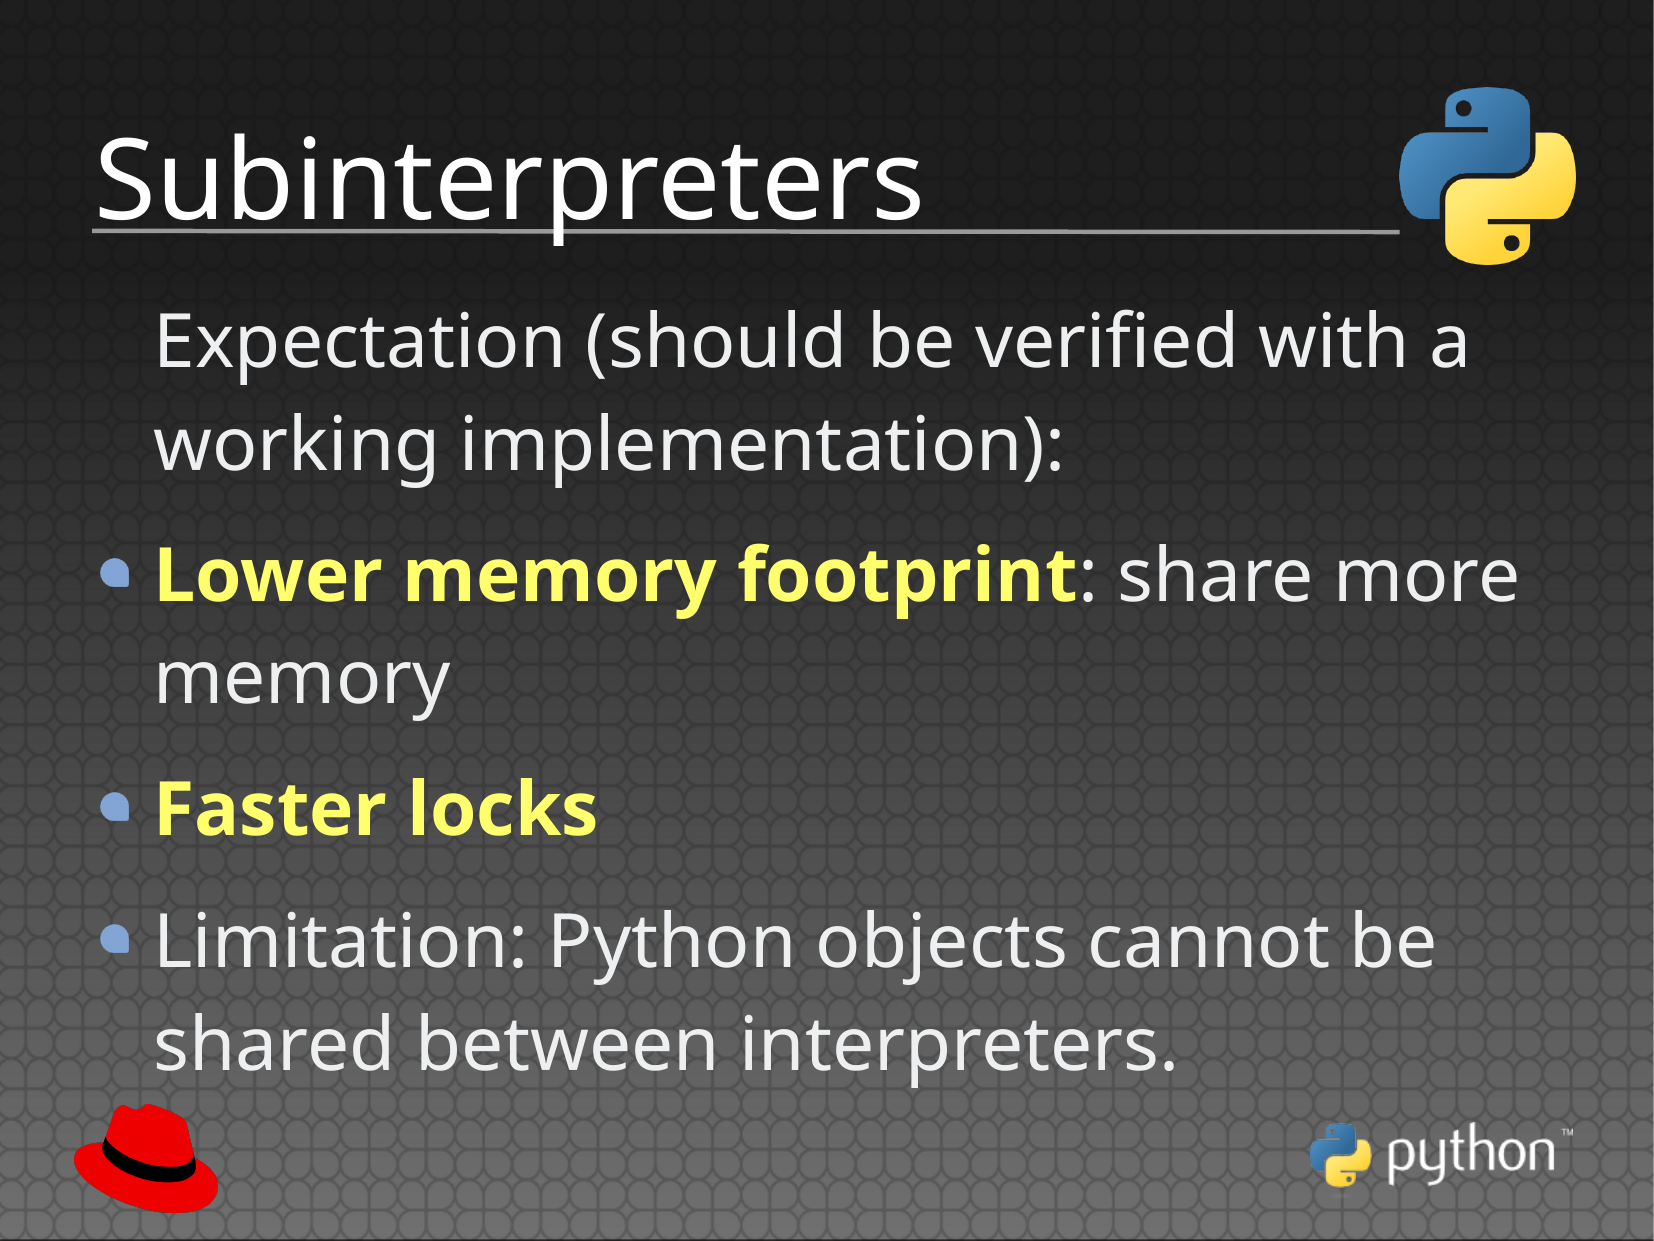

Subinterpreters
# Expectation (should be verified with a working implementation):
Lower memory footprint: share more memory
Faster locks
Limitation: Python objects cannot be shared between interpreters.